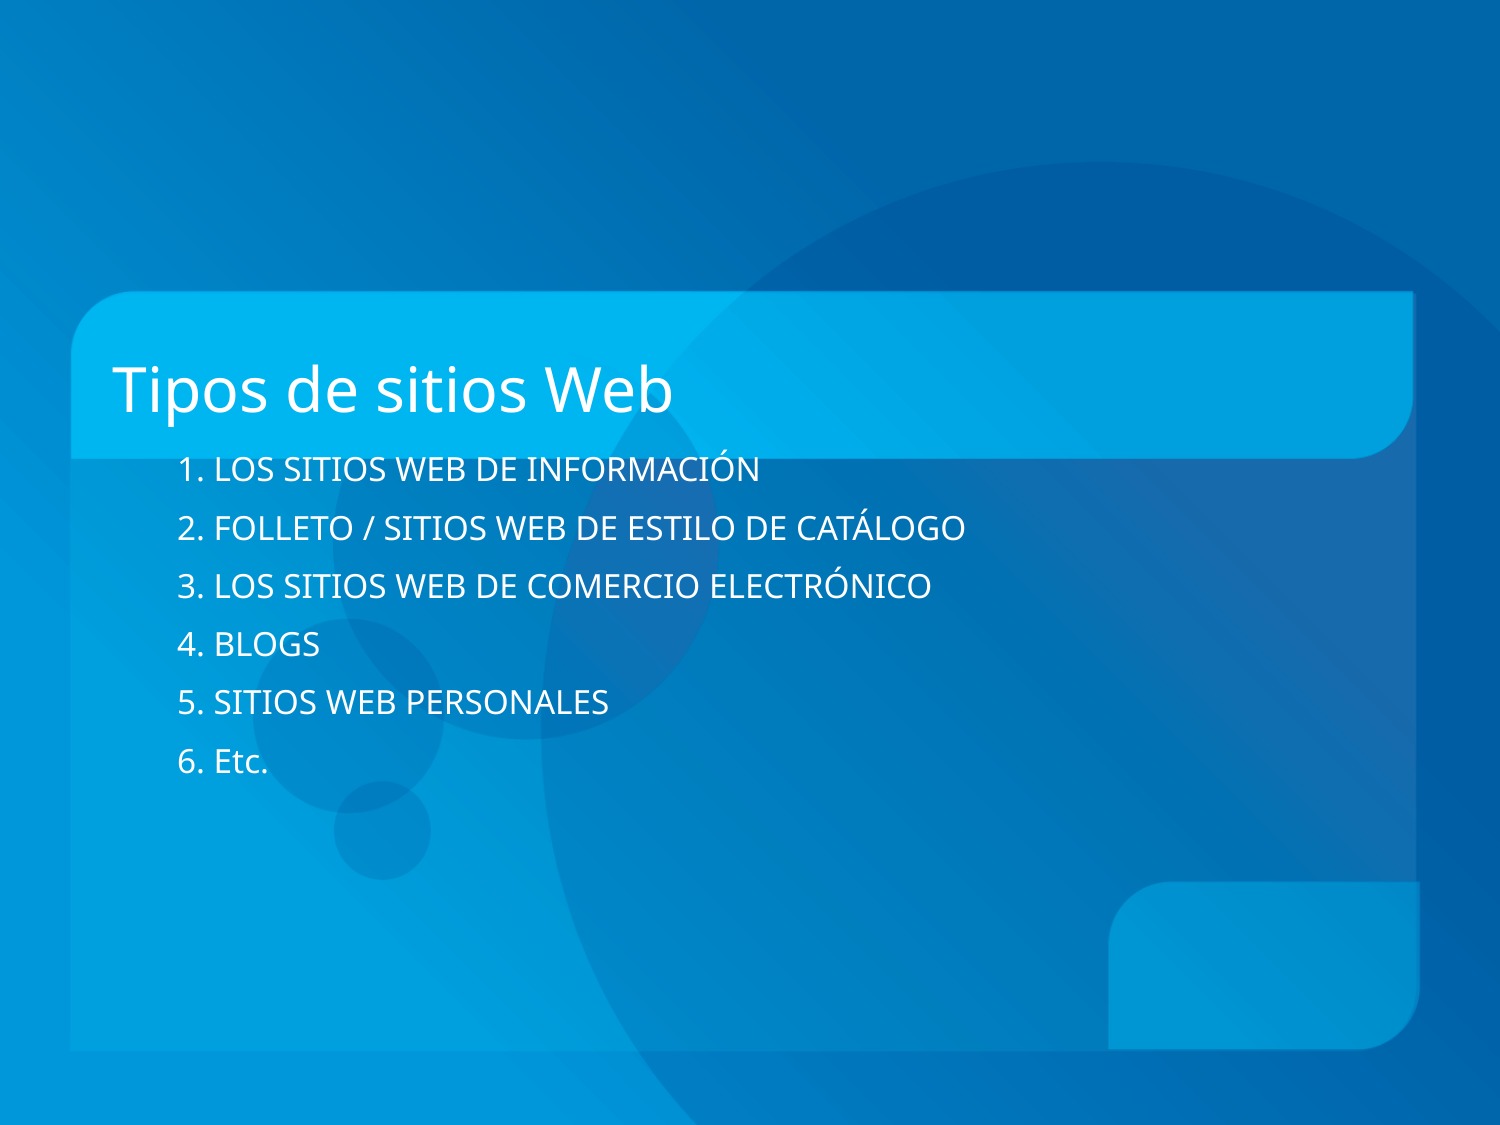

# Tipos de sitios Web
1. LOS SITIOS WEB DE INFORMACIÓN
2. FOLLETO / SITIOS WEB DE ESTILO DE CATÁLOGO
3. LOS SITIOS WEB DE COMERCIO ELECTRÓNICO
4. BLOGS
5. SITIOS WEB PERSONALES
6. Etc.